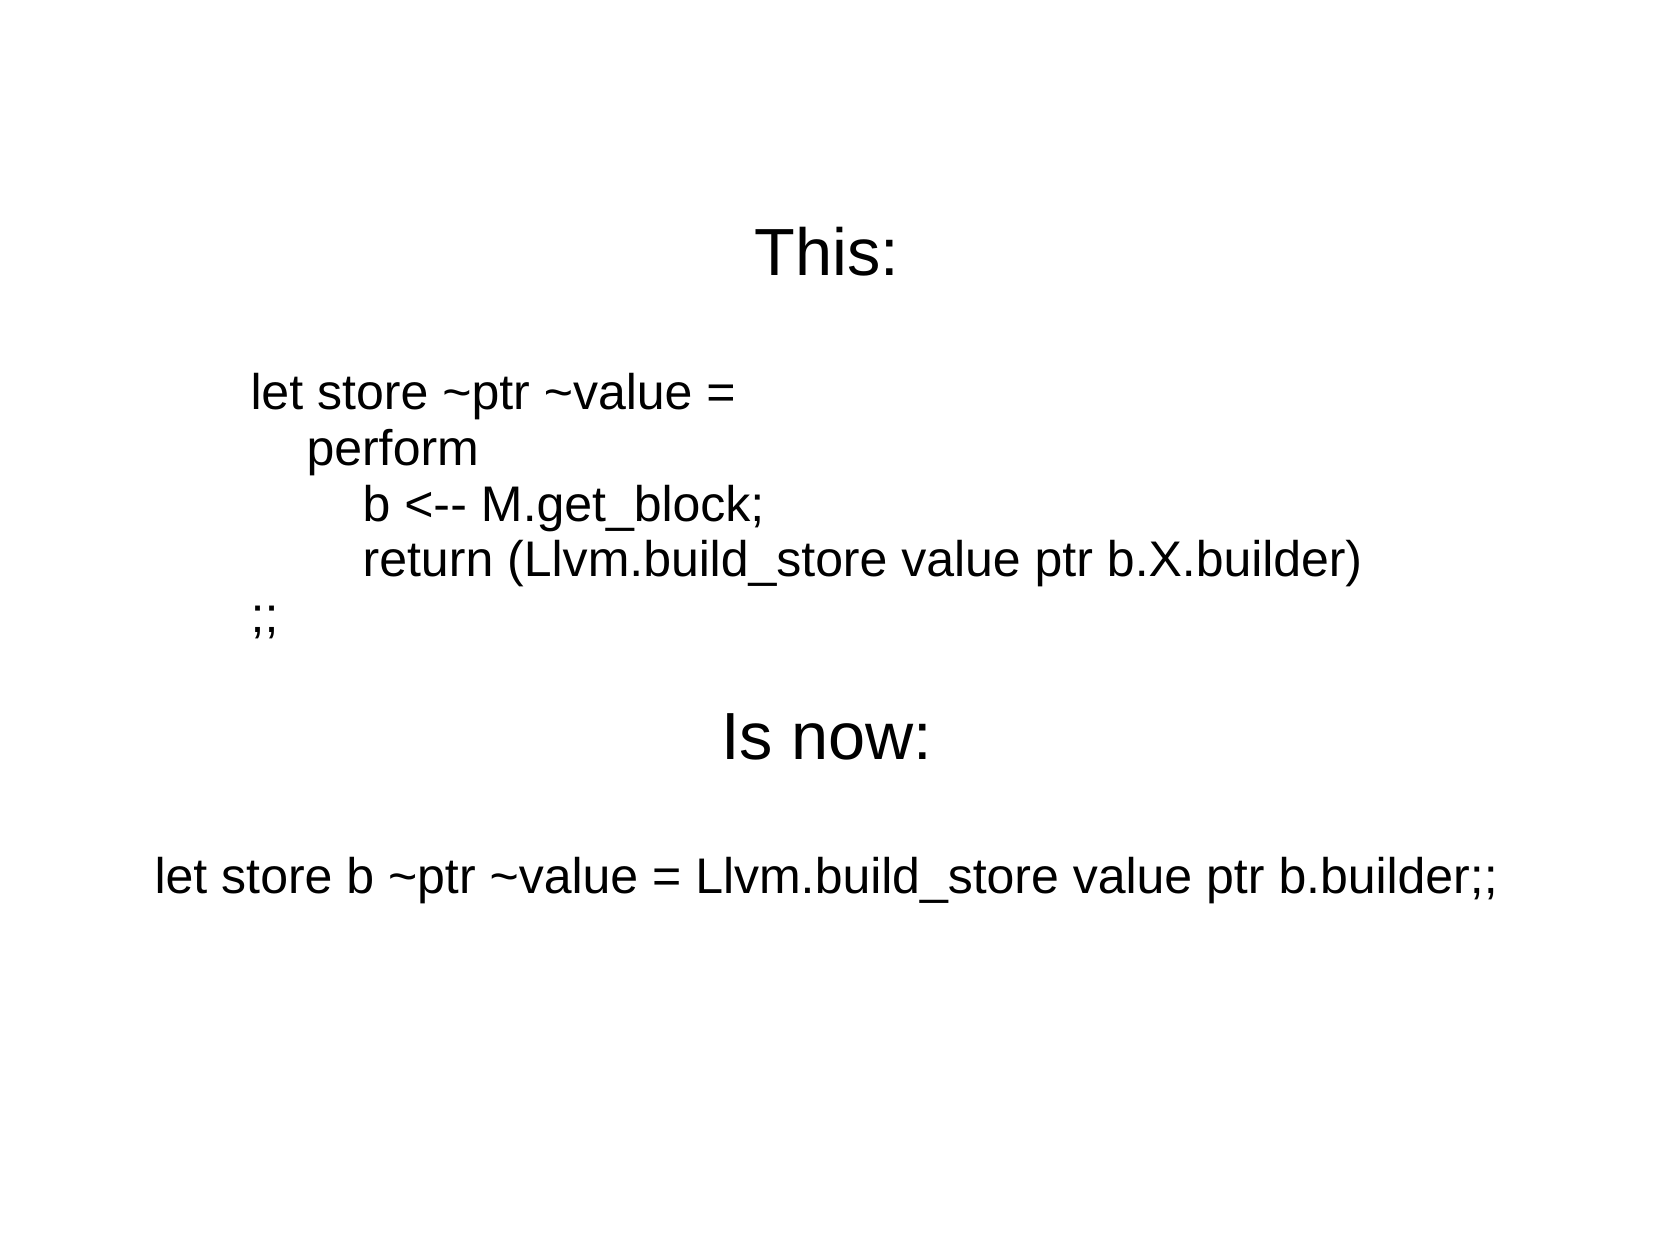

# This:
 let store ~ptr ~value =
 perform
 b <-- M.get_block;
 return (Llvm.build_store value ptr b.X.builder)
 ;;
Is now:
let store b ~ptr ~value = Llvm.build_store value ptr b.builder;;